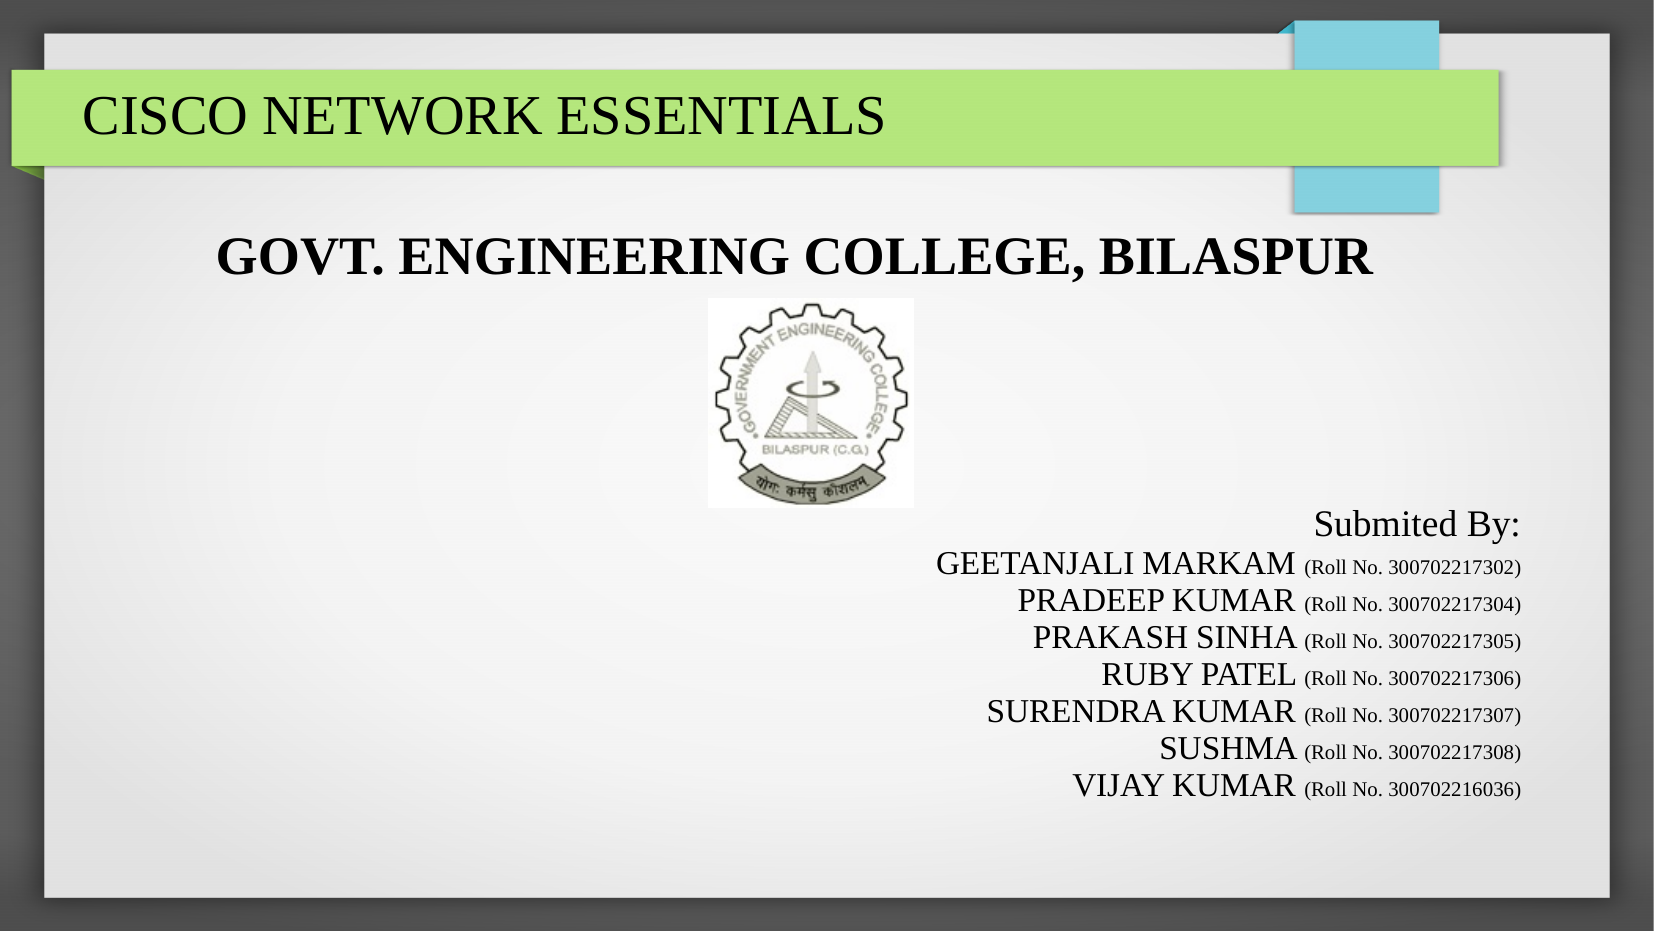

# CISCO NETWORK ESSENTIALS
GOVT. ENGINEERING COLLEGE, BILASPUR
Submited By:
GEETANJALI MARKAM (Roll No. 300702217302)
PRADEEP KUMAR (Roll No. 300702217304)
PRAKASH SINHA (Roll No. 300702217305)
RUBY PATEL (Roll No. 300702217306)
SURENDRA KUMAR (Roll No. 300702217307)
SUSHMA (Roll No. 300702217308)
VIJAY KUMAR (Roll No. 300702216036)